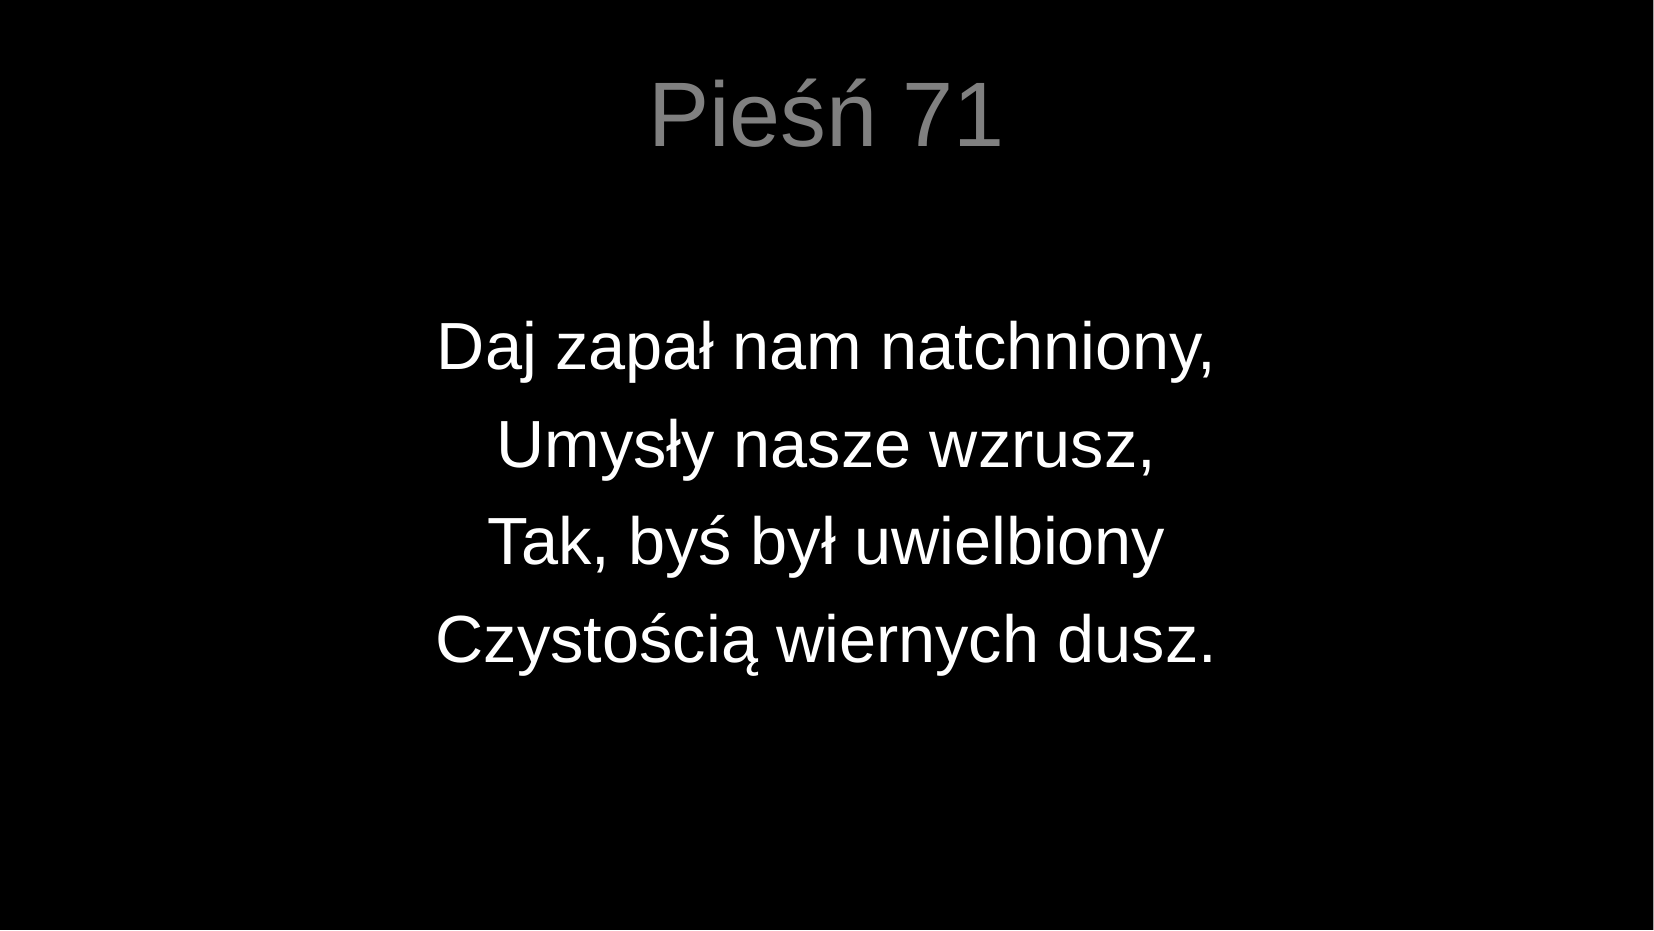

# Pieśń 71
Daj zapał nam natchniony,
Umysły nasze wzrusz,
Tak, byś był uwielbiony
Czystością wiernych dusz.